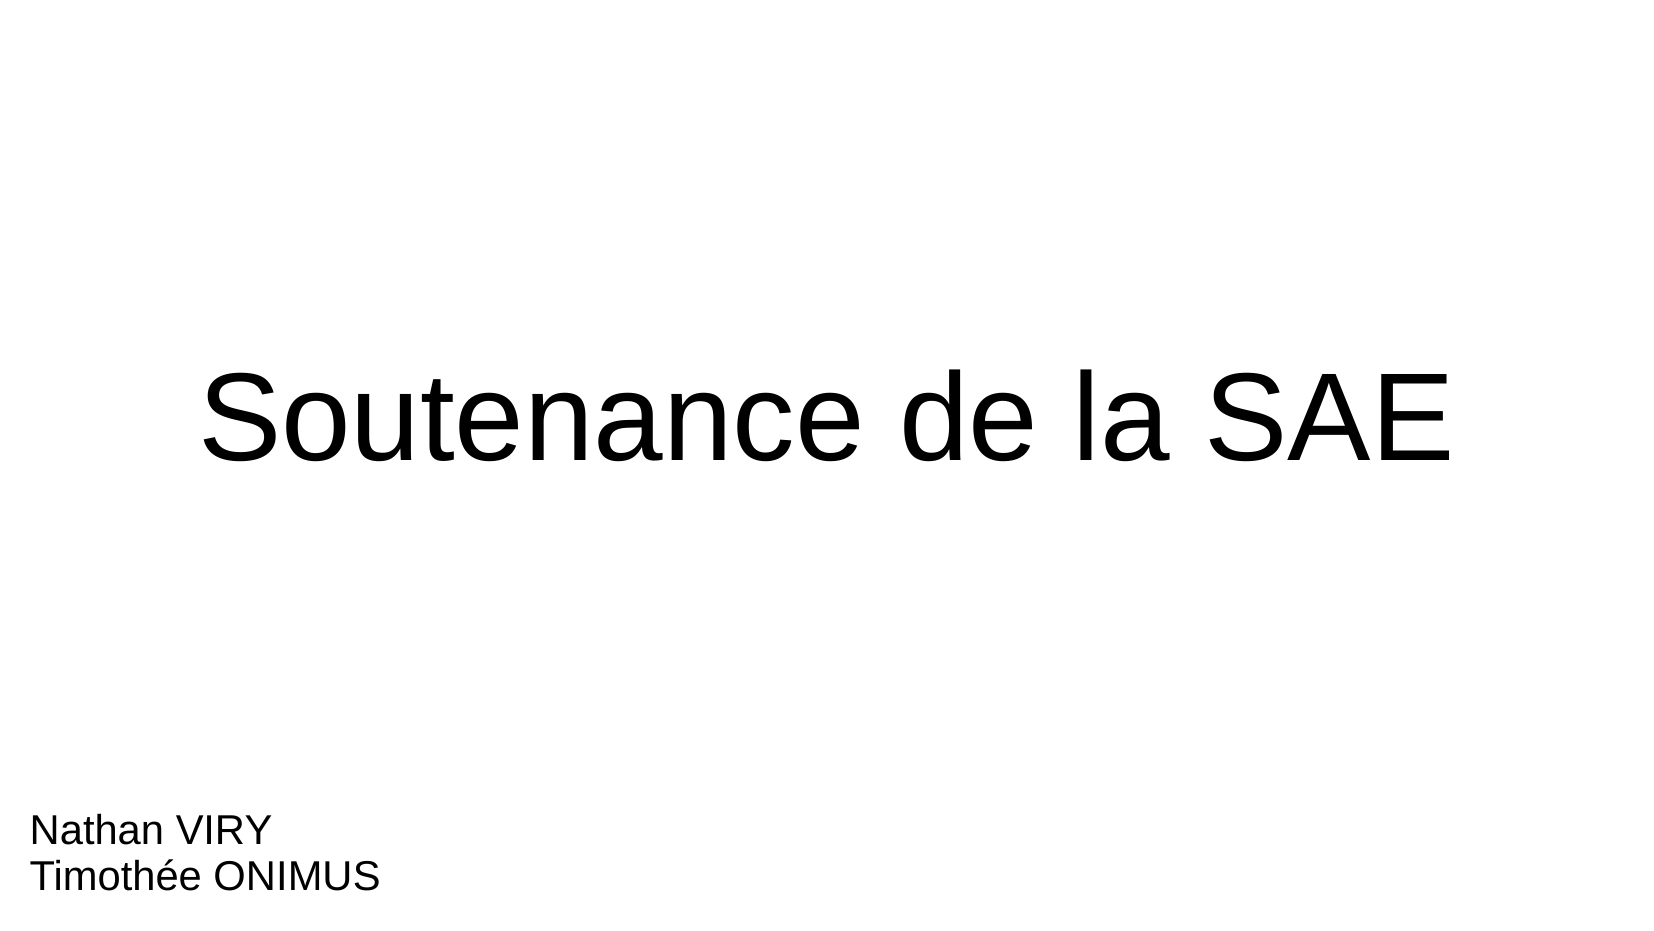

# Soutenance de la SAE
Nathan VIRY
Timothée ONIMUS